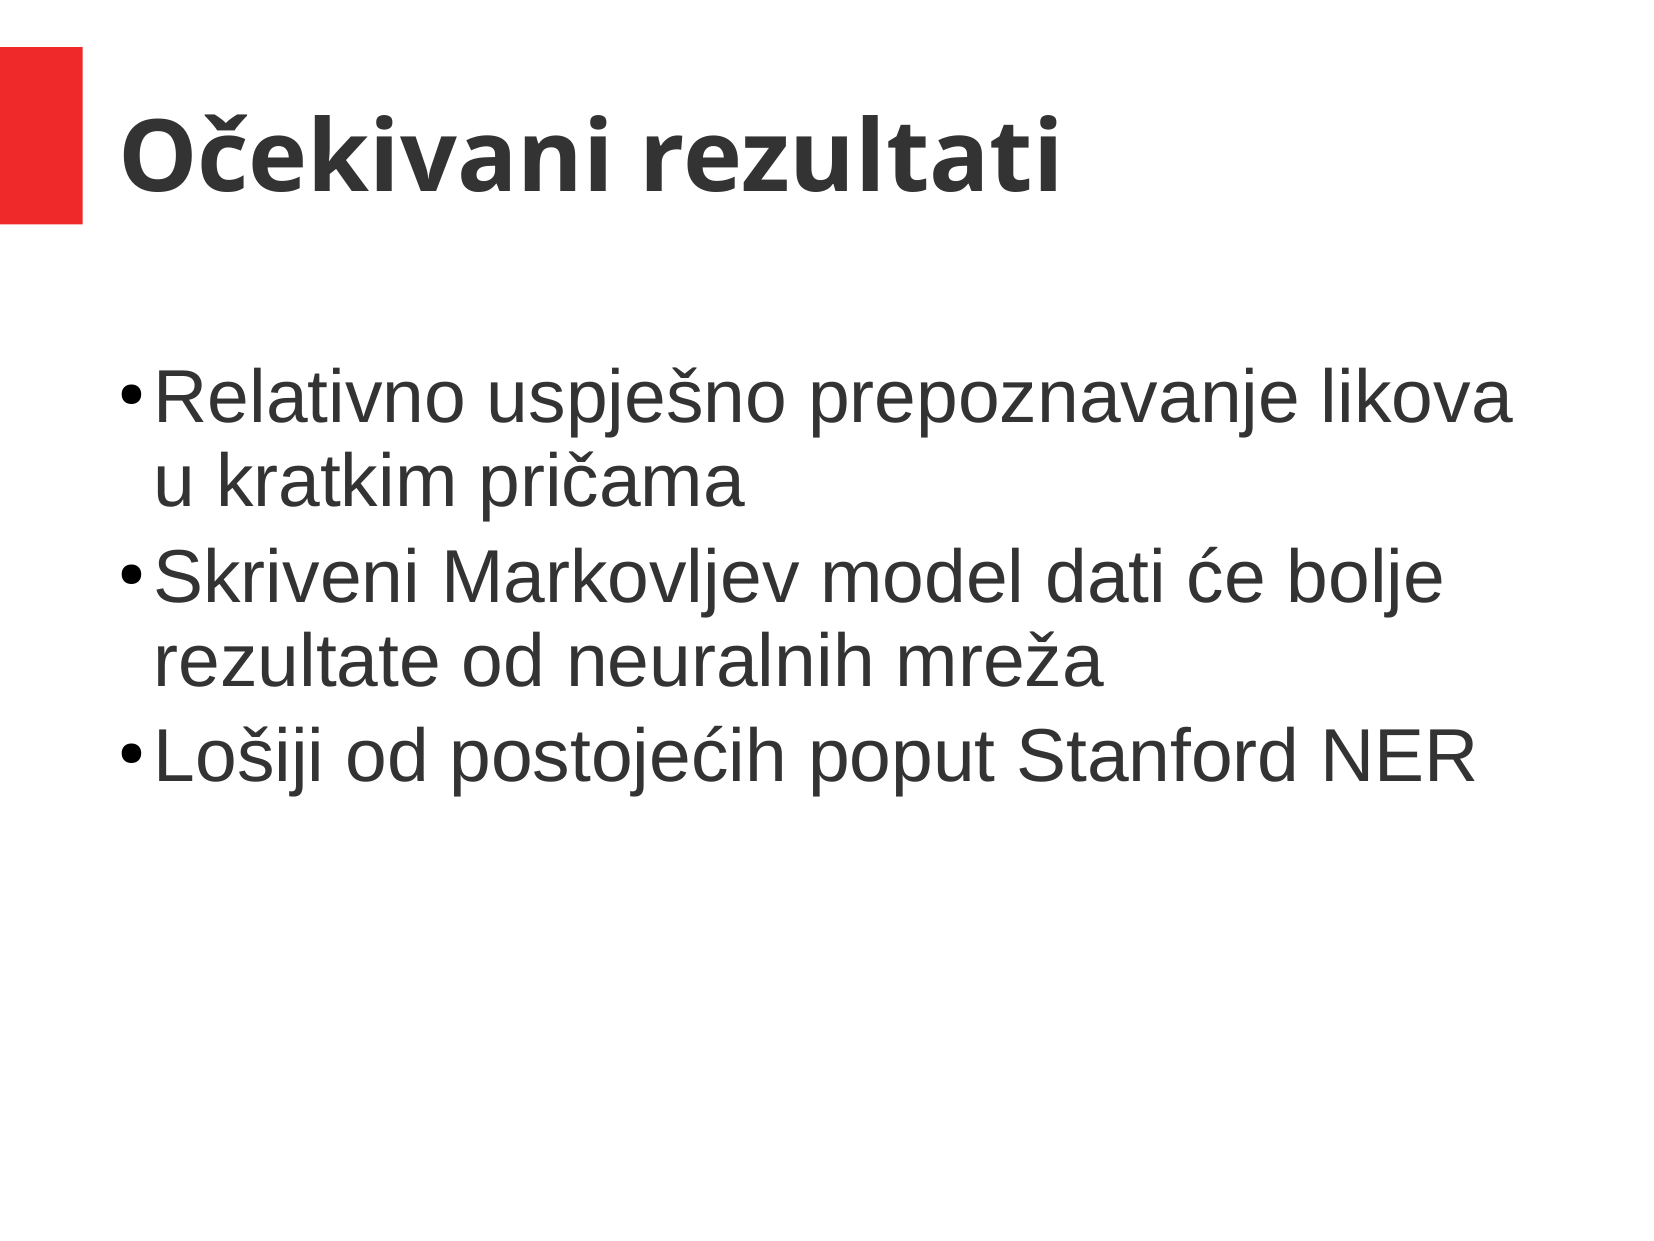

# Očekivani rezultati
Relativno uspješno prepoznavanje likova u kratkim pričama
Skriveni Markovljev model dati će bolje rezultate od neuralnih mreža
Lošiji od postojećih poput Stanford NER